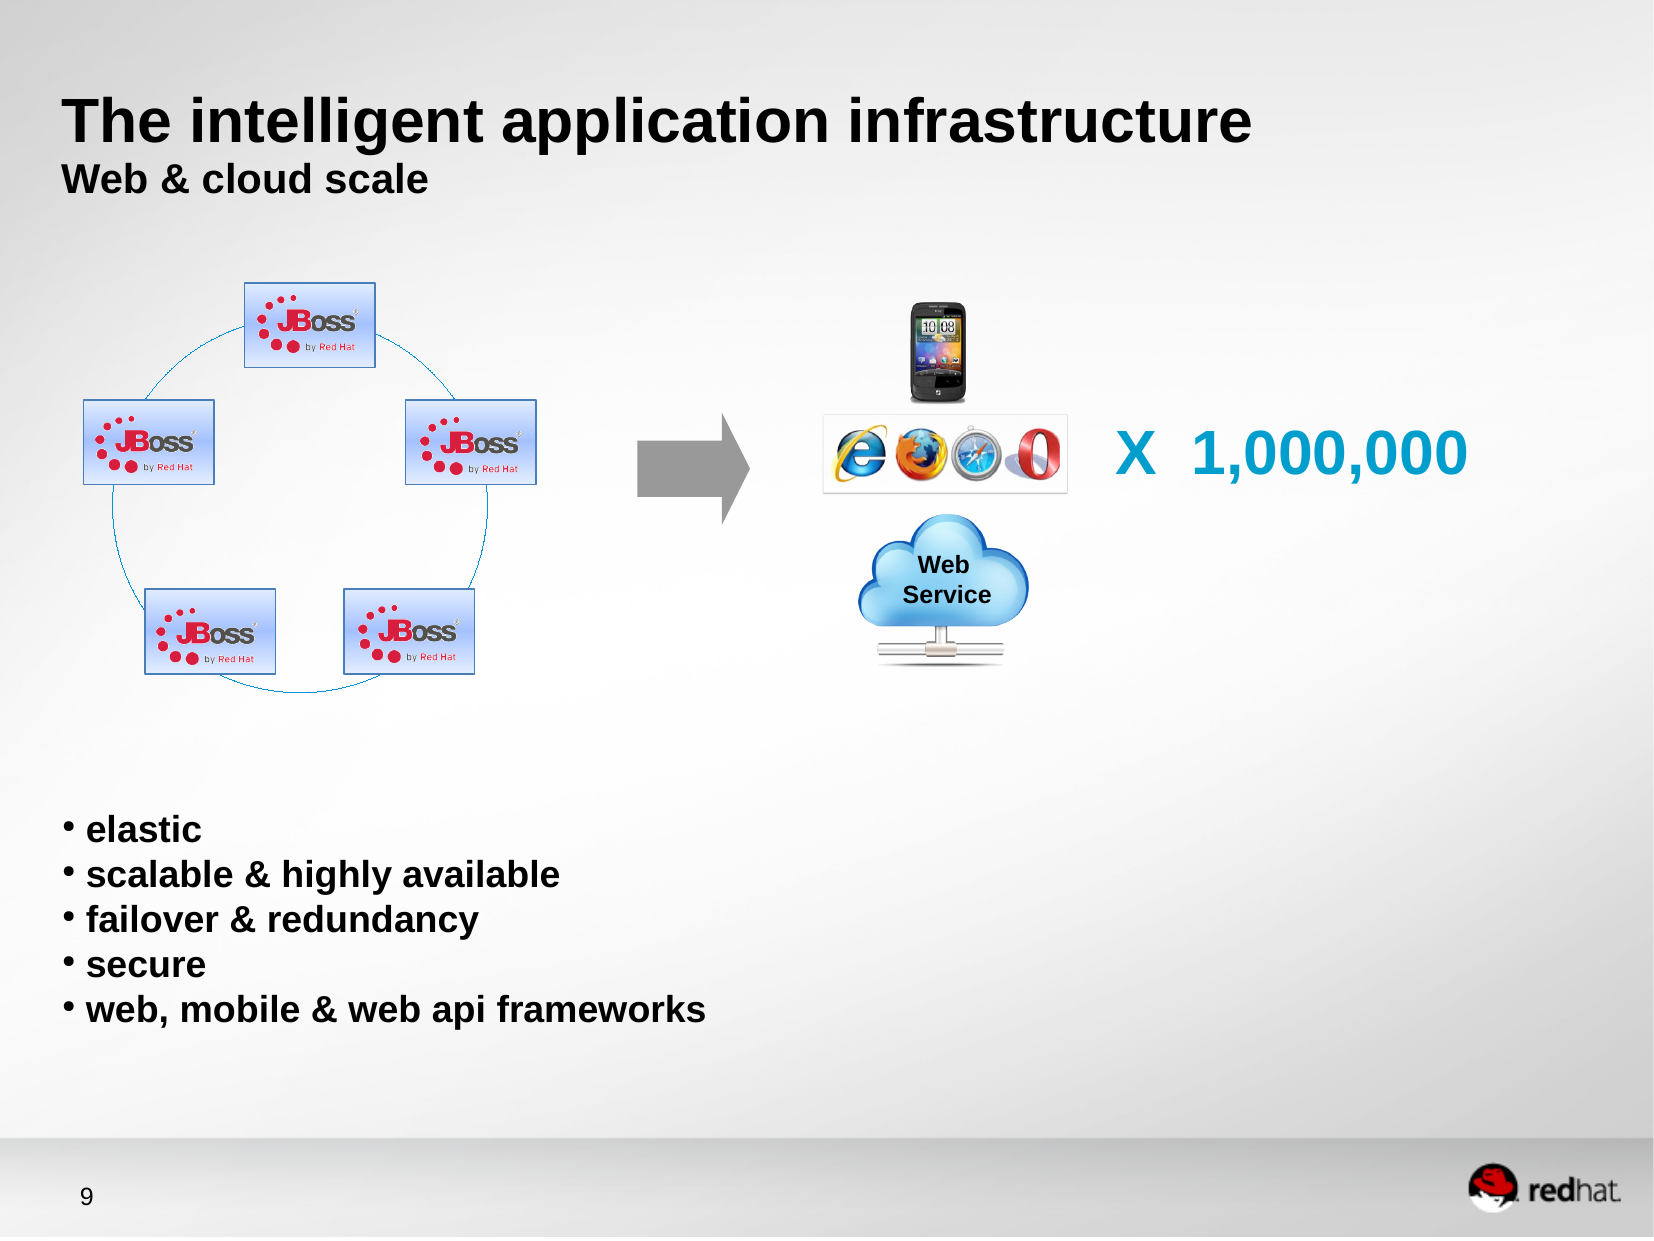

The intelligent application infrastructure
Web & cloud scale
X 1,000,000
Web
Service
 elastic
 scalable & highly available
 failover & redundancy
 secure
 web, mobile & web api frameworks
Smartphone Shipments Forecast (Millions)